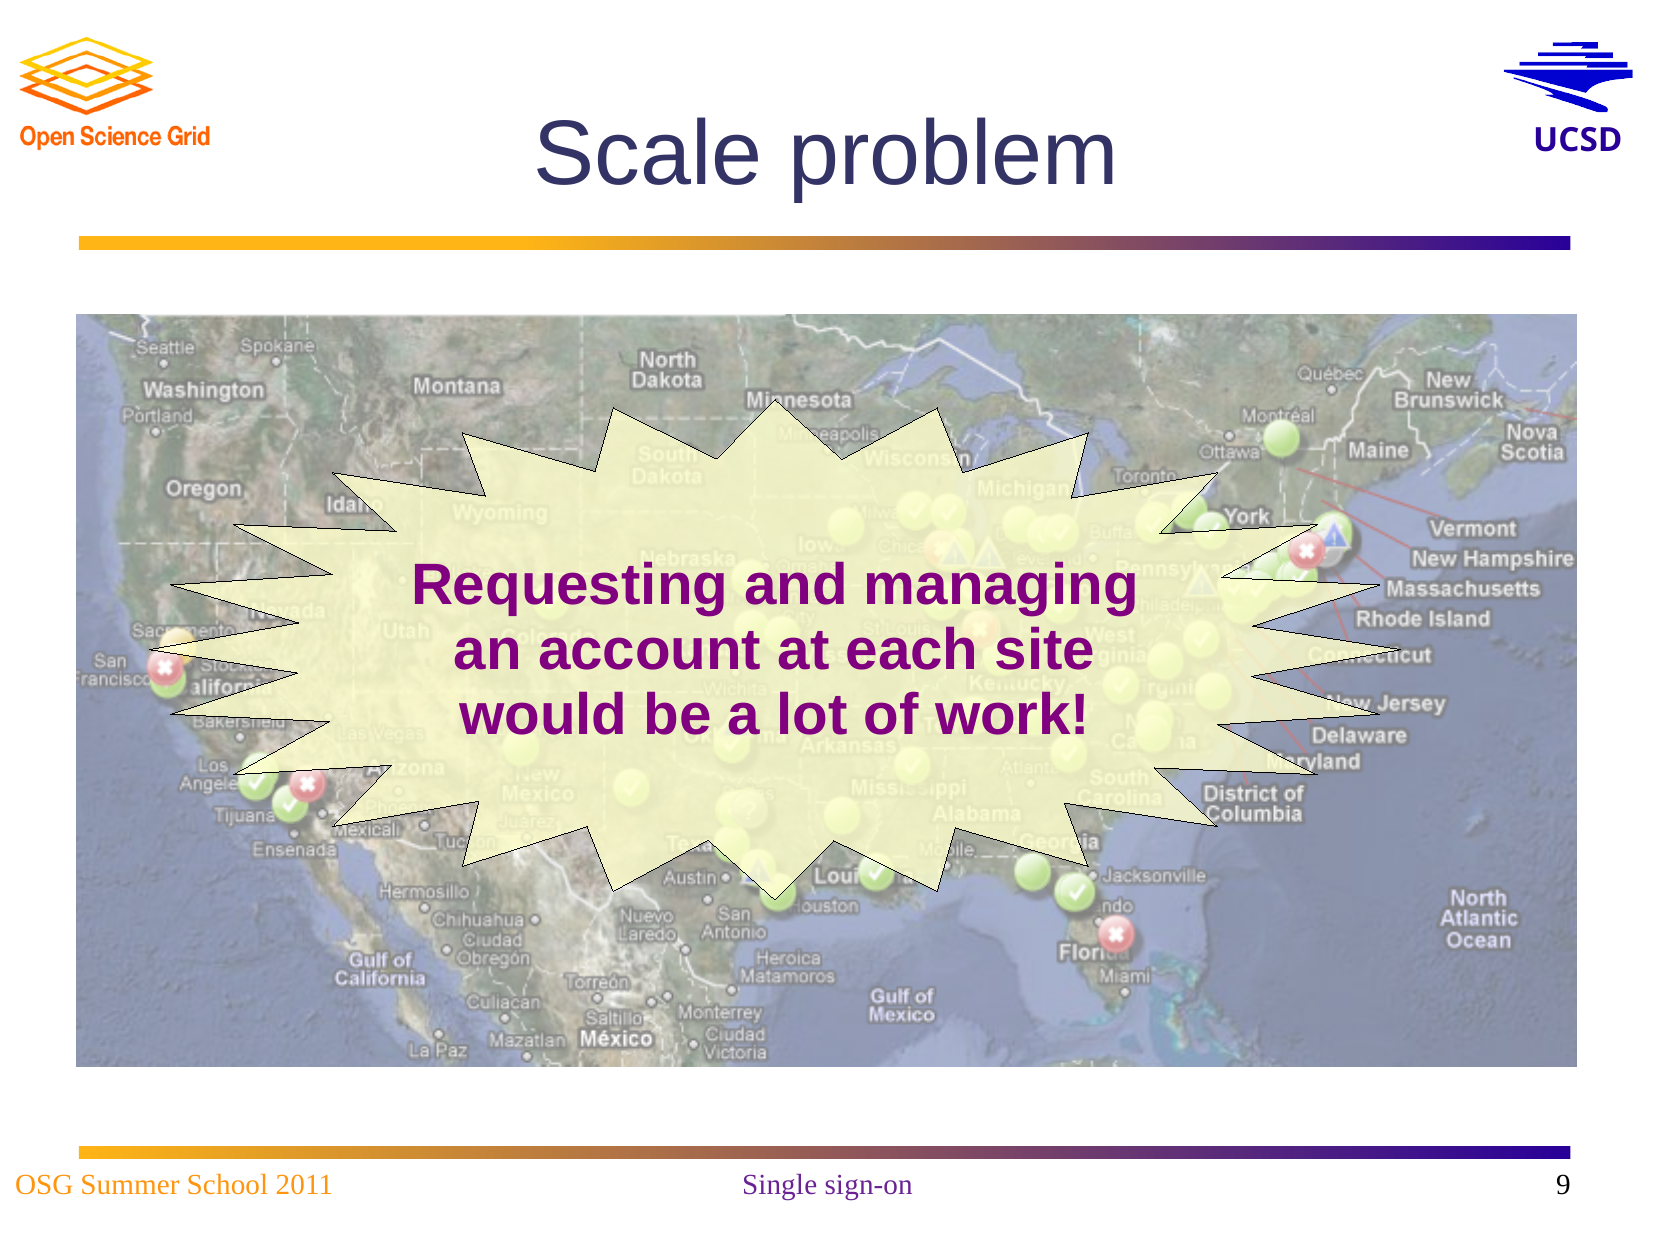

# Scale problem
Requesting and managing
an account at each site
would be a lot of work!
OSG Summer School 2011
Single sign-on
9